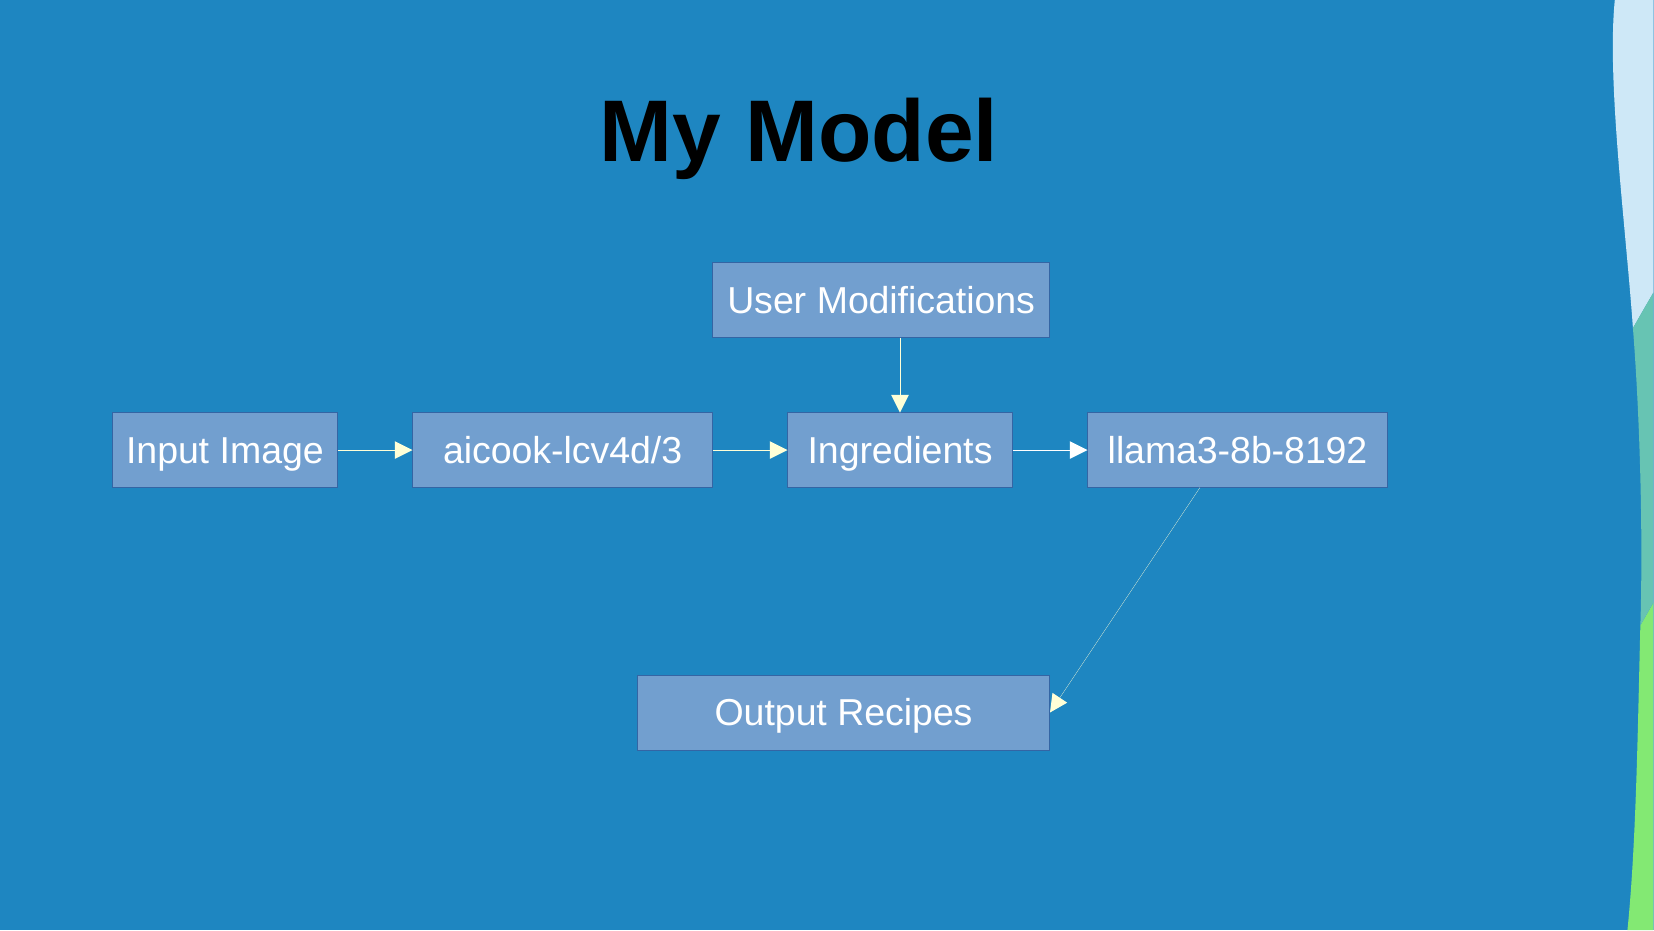

My Model
User Modifications
Input Image
aicook-lcv4d/3
Ingredients
llama3-8b-8192
Output Recipes